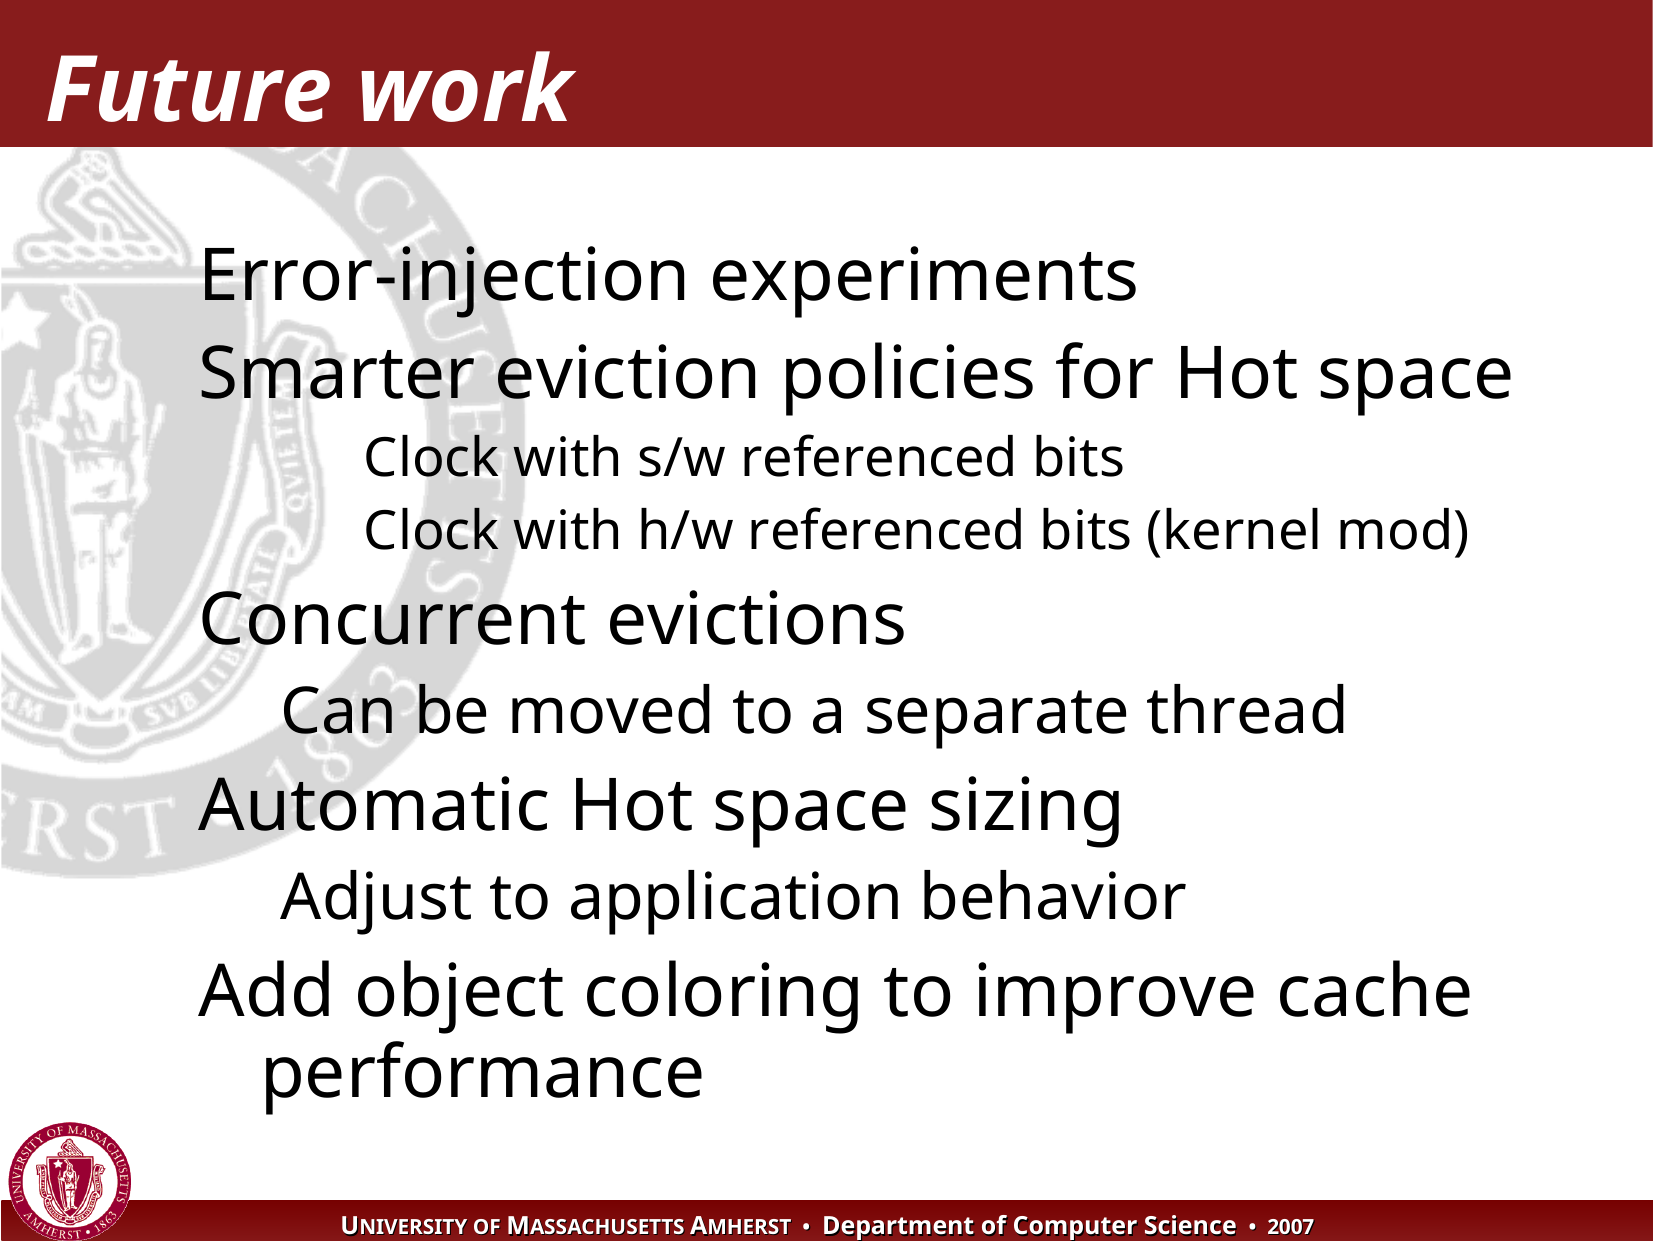

# Future work
Error-injection experiments
Smarter eviction policies for Hot space
Clock with s/w referenced bits
Clock with h/w referenced bits (kernel mod)
Concurrent evictions
Can be moved to a separate thread
Automatic Hot space sizing
Adjust to application behavior
Add object coloring to improve cache performance